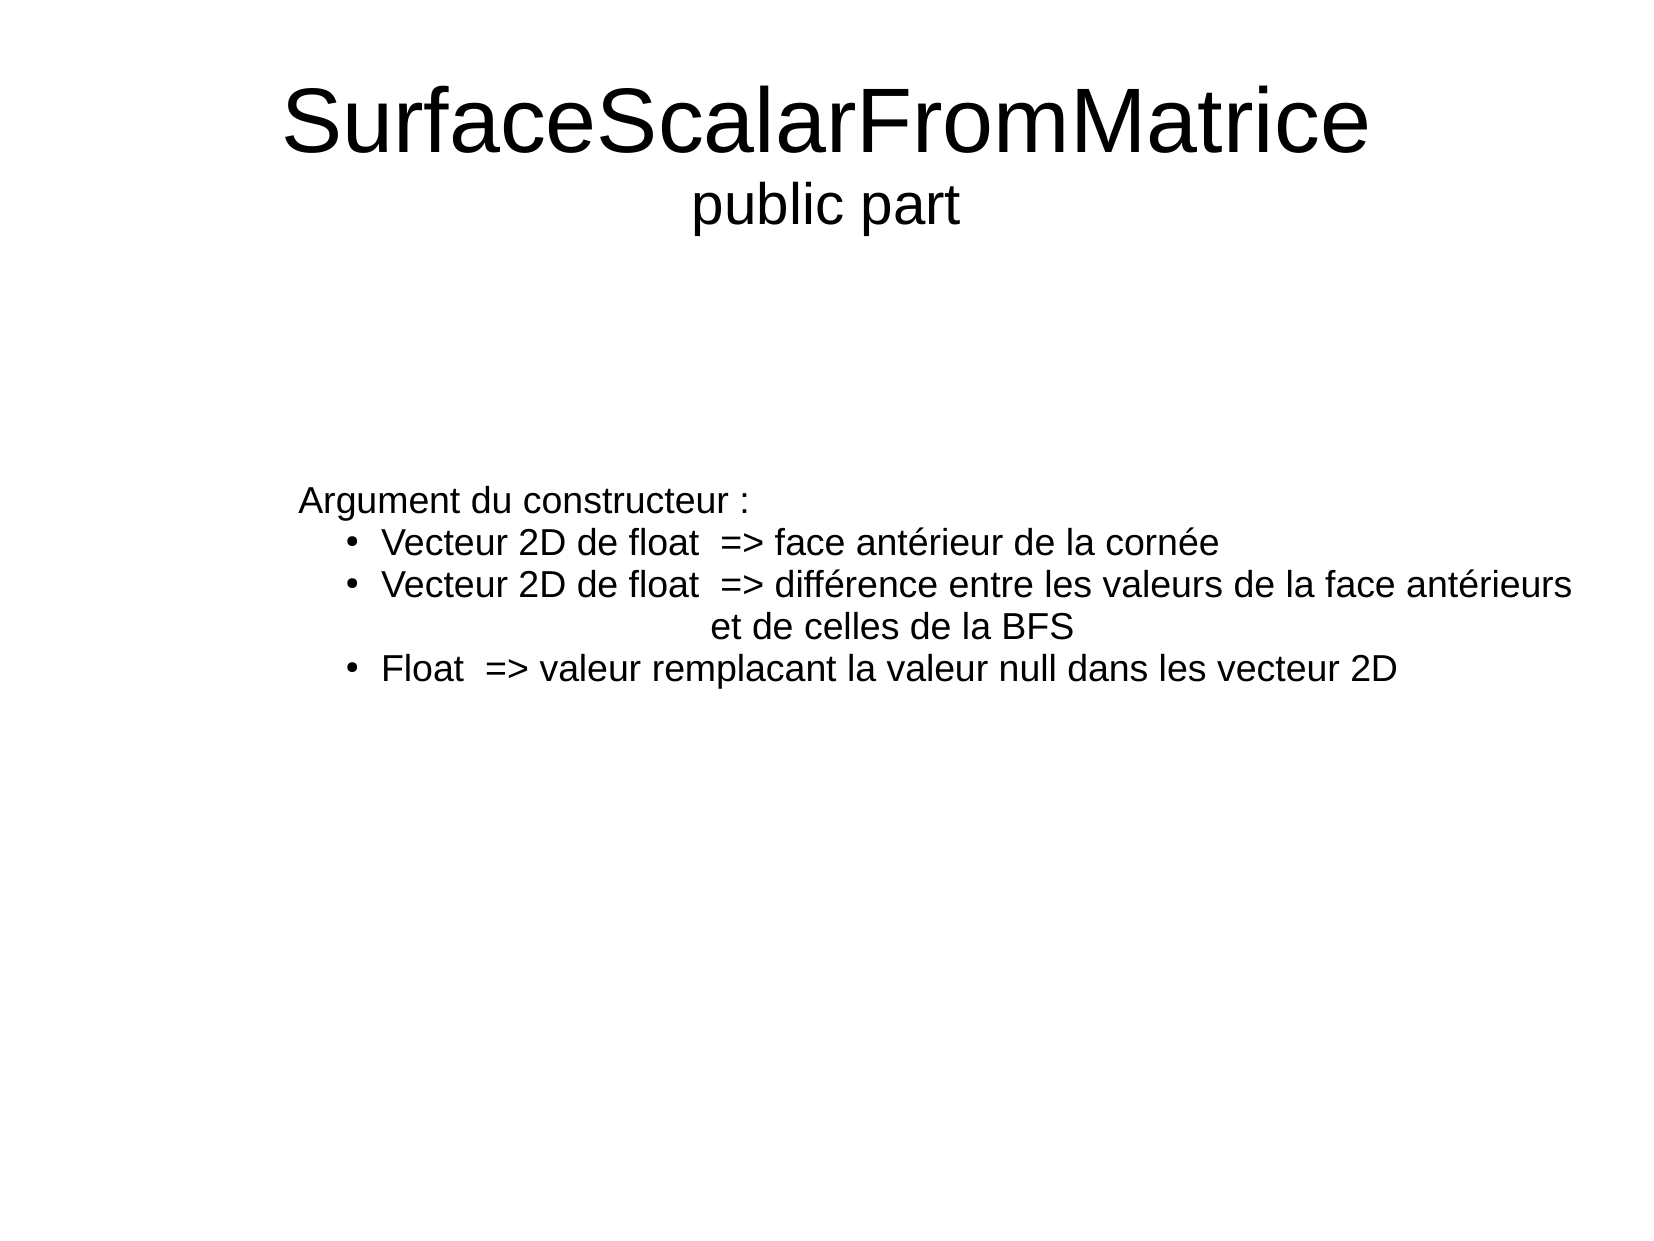

# SurfaceScalarFromMatrice public part
Argument du constructeur :
Vecteur 2D de float => face antérieur de la cornée
Vecteur 2D de float => différence entre les valeurs de la face antérieurs
 et de celles de la BFS
Float => valeur remplacant la valeur null dans les vecteur 2D